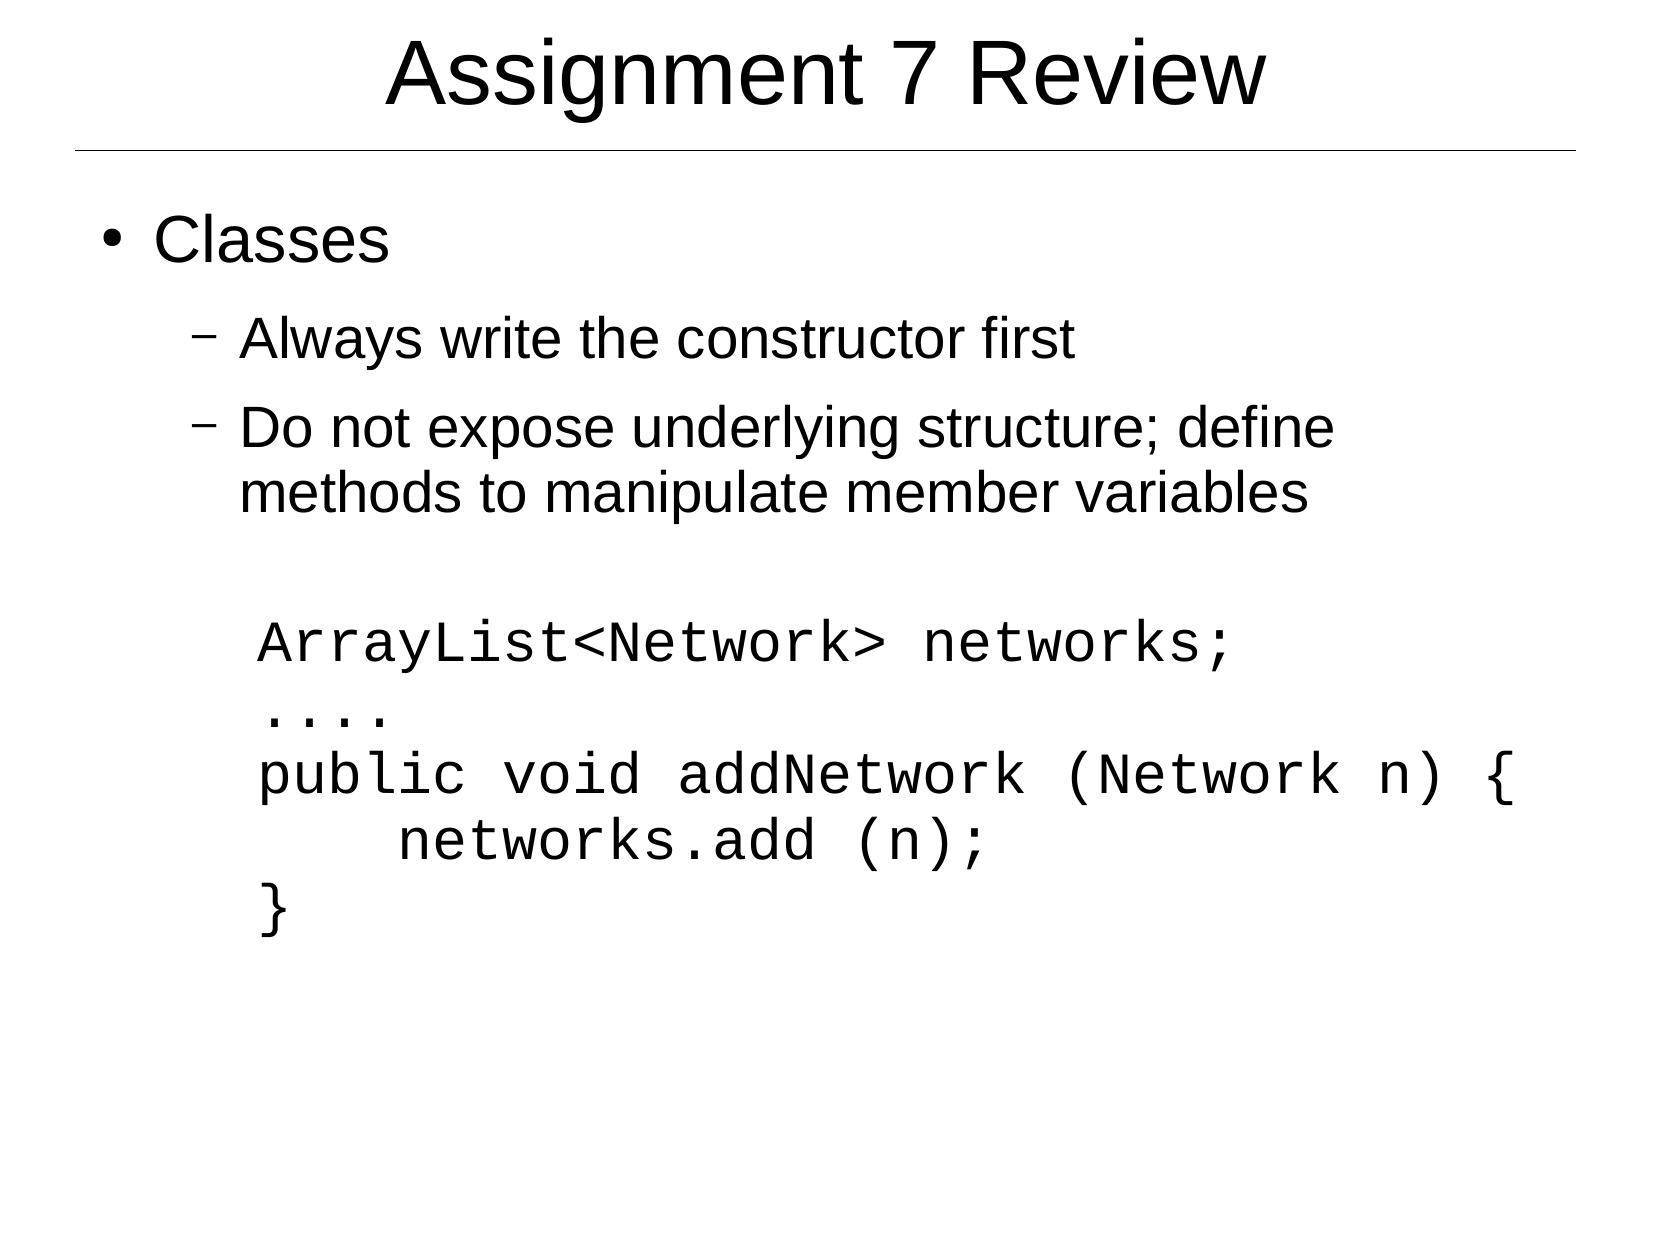

# Assignment 7 Review
Classes
Always write the constructor first
Do not expose underlying structure; define methods to manipulate member variables
 ArrayList<Network> networks;
 ....
 public void addNetwork (Network n) {
 networks.add (n);
 }